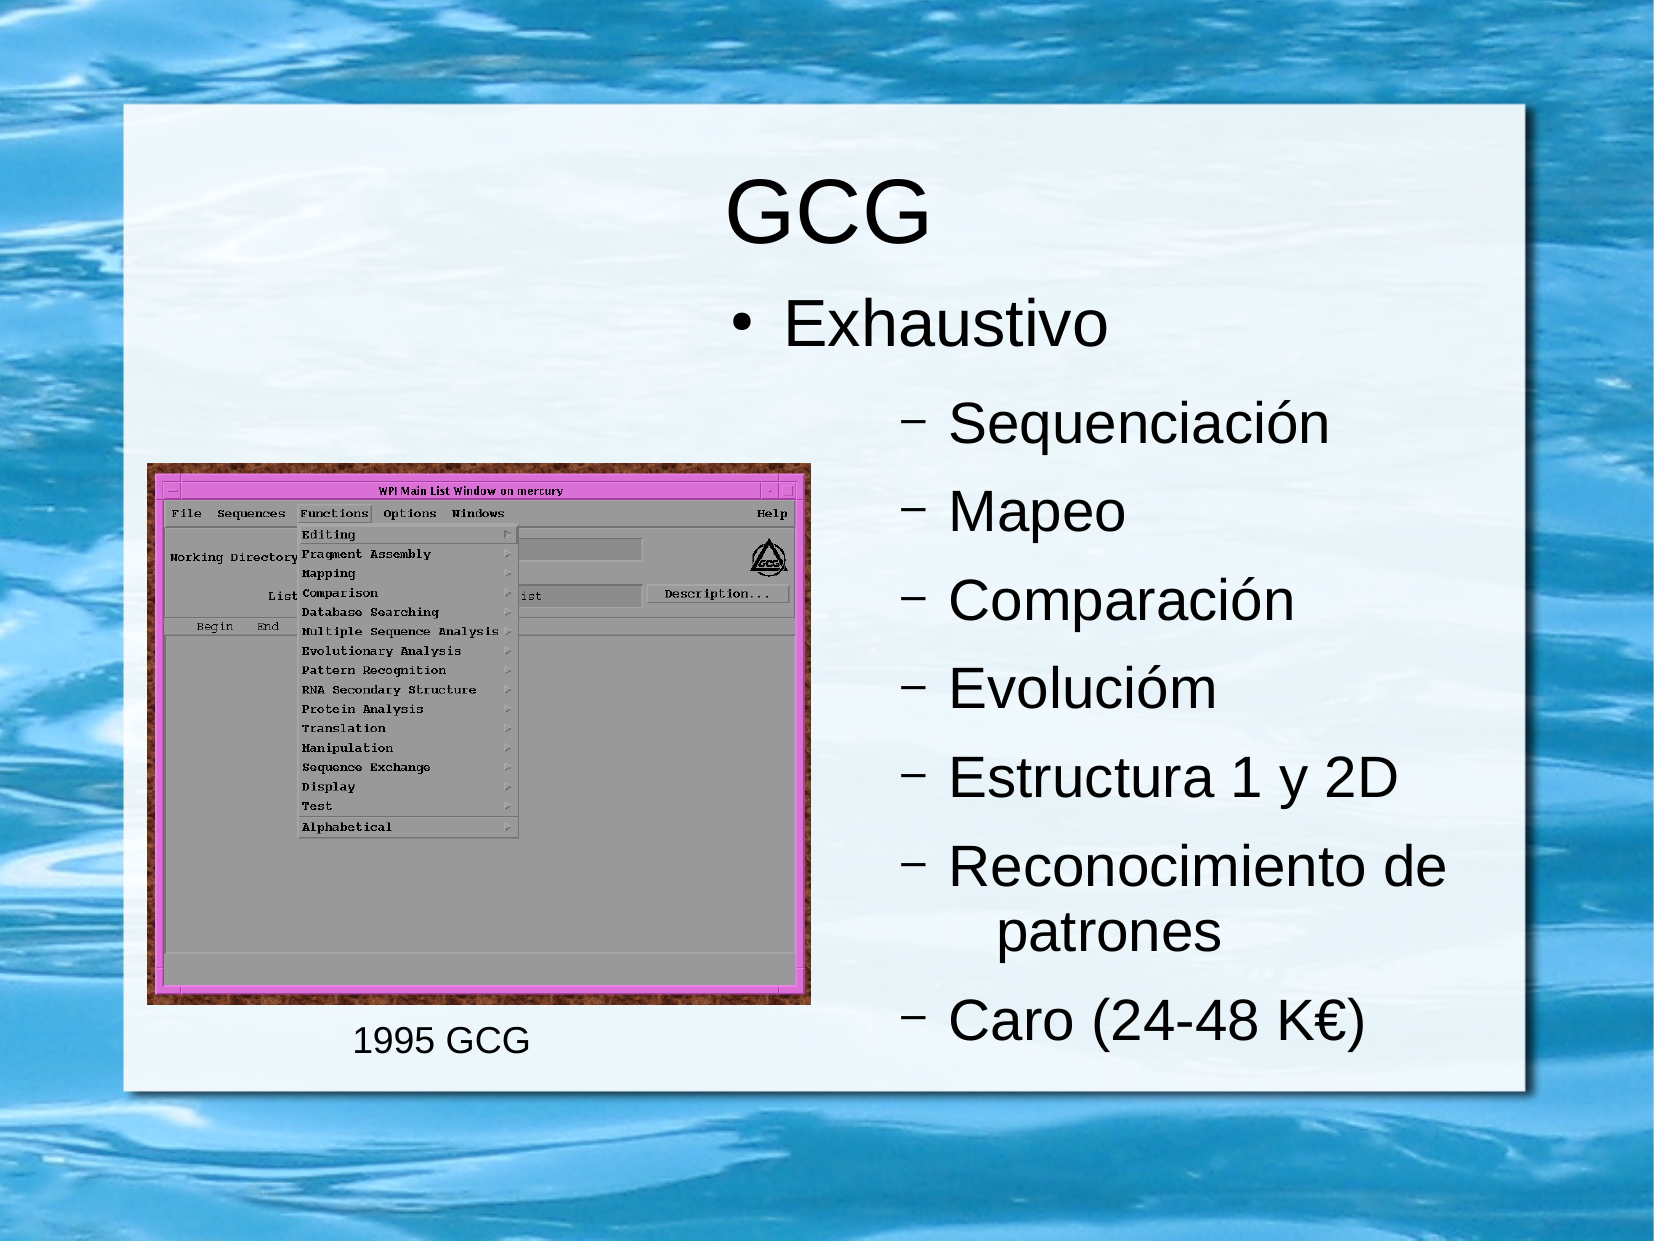

# GCG
Exhaustivo
Sequenciación
Mapeo
Comparación
Evolucióm
Estructura 1 y 2D
Reconocimiento de patrones
Caro (24-48 K€)
1995 GCG